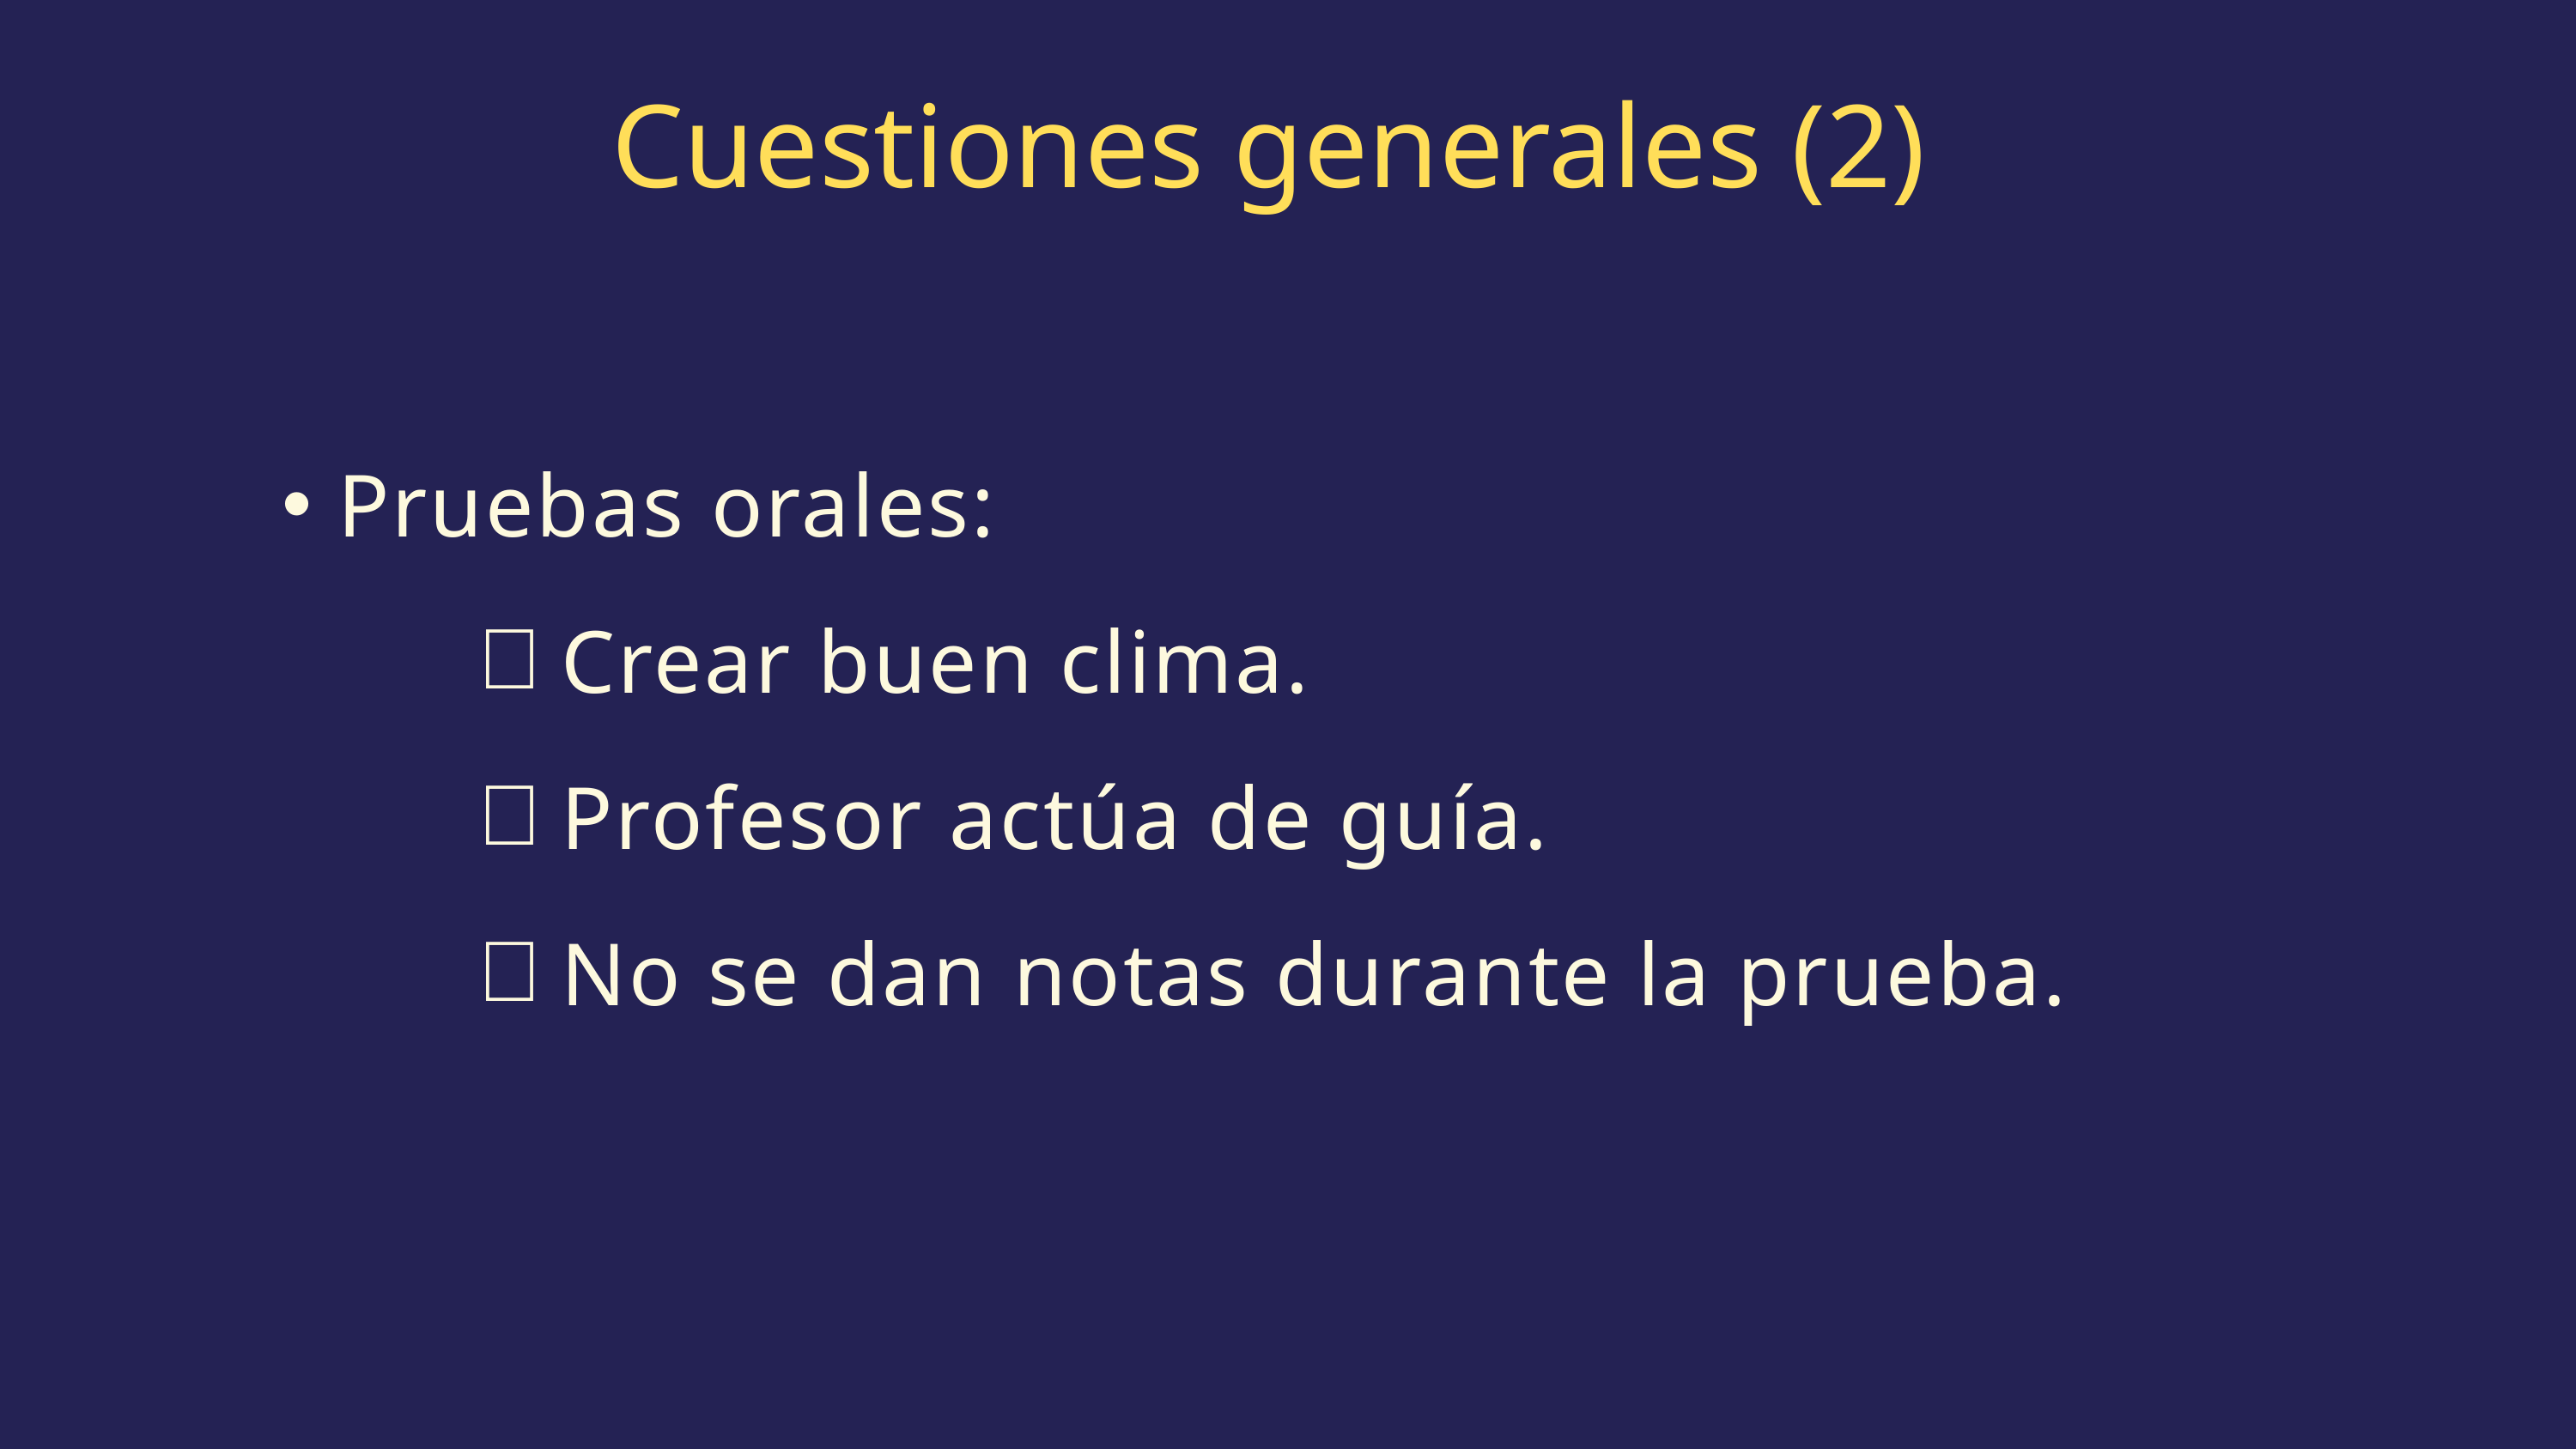

Cuestiones generales (2)
Pruebas orales:
Crear buen clima.
Profesor actúa de guía.
No se dan notas durante la prueba.